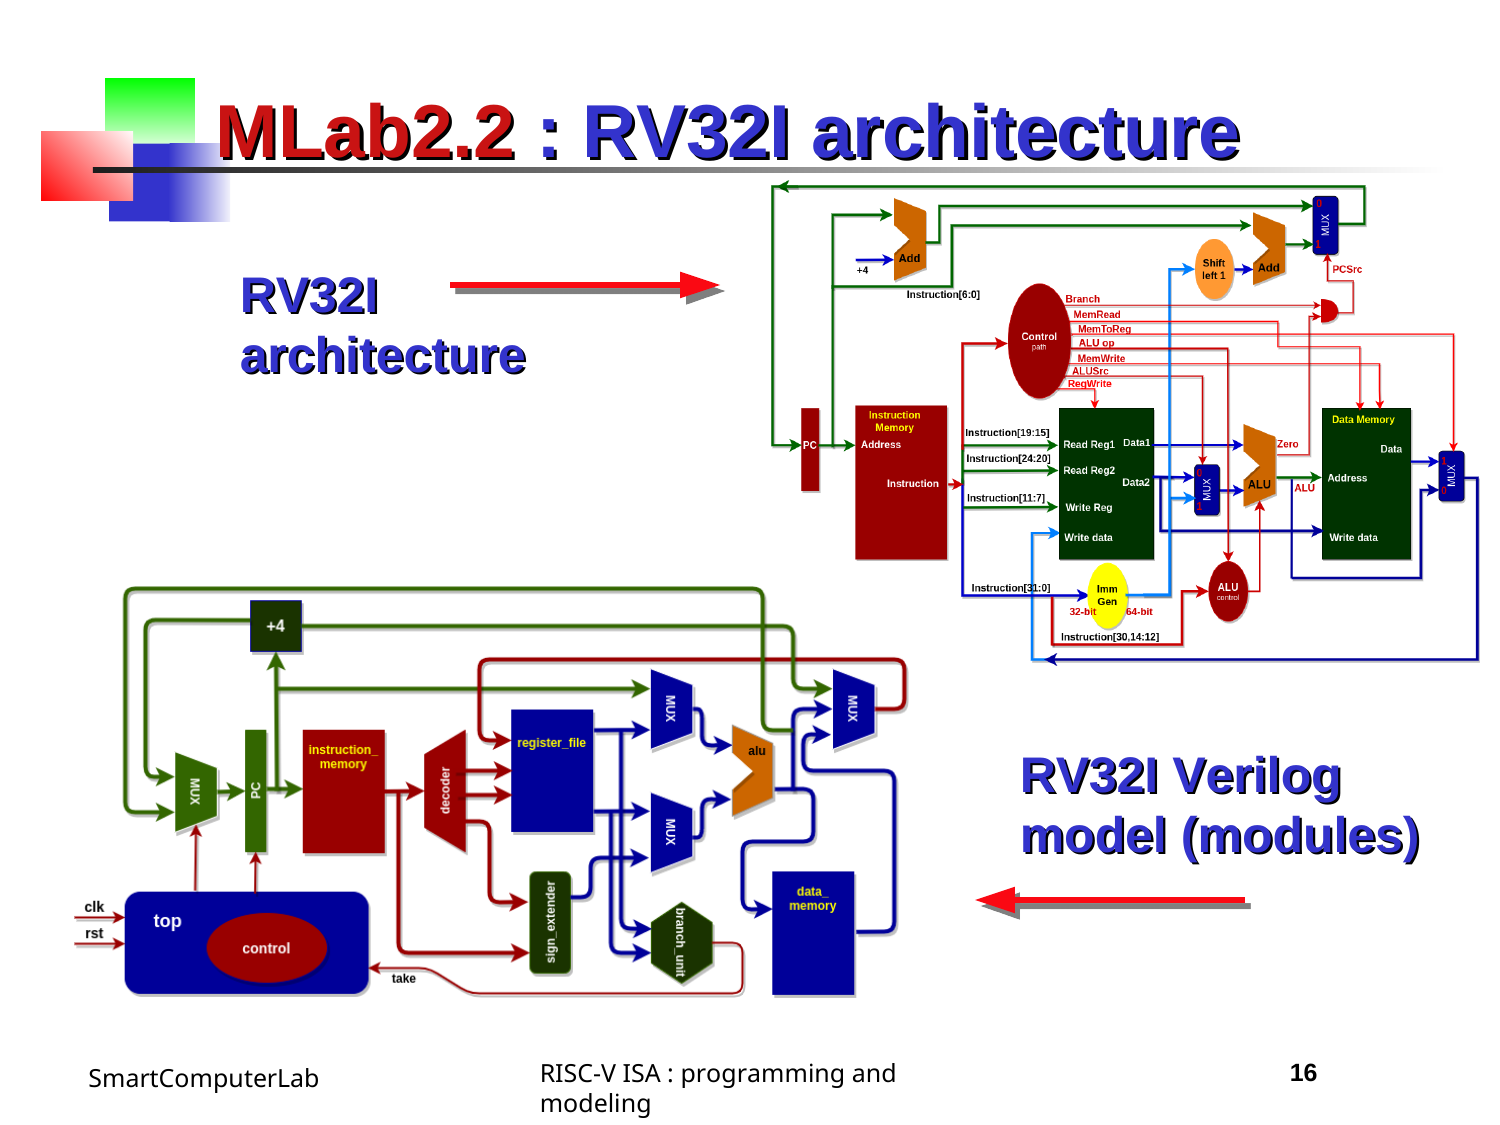

# MLab2.2 : RV32I architecture
RV32I architecture
RV32I Verilog model (modules)
16